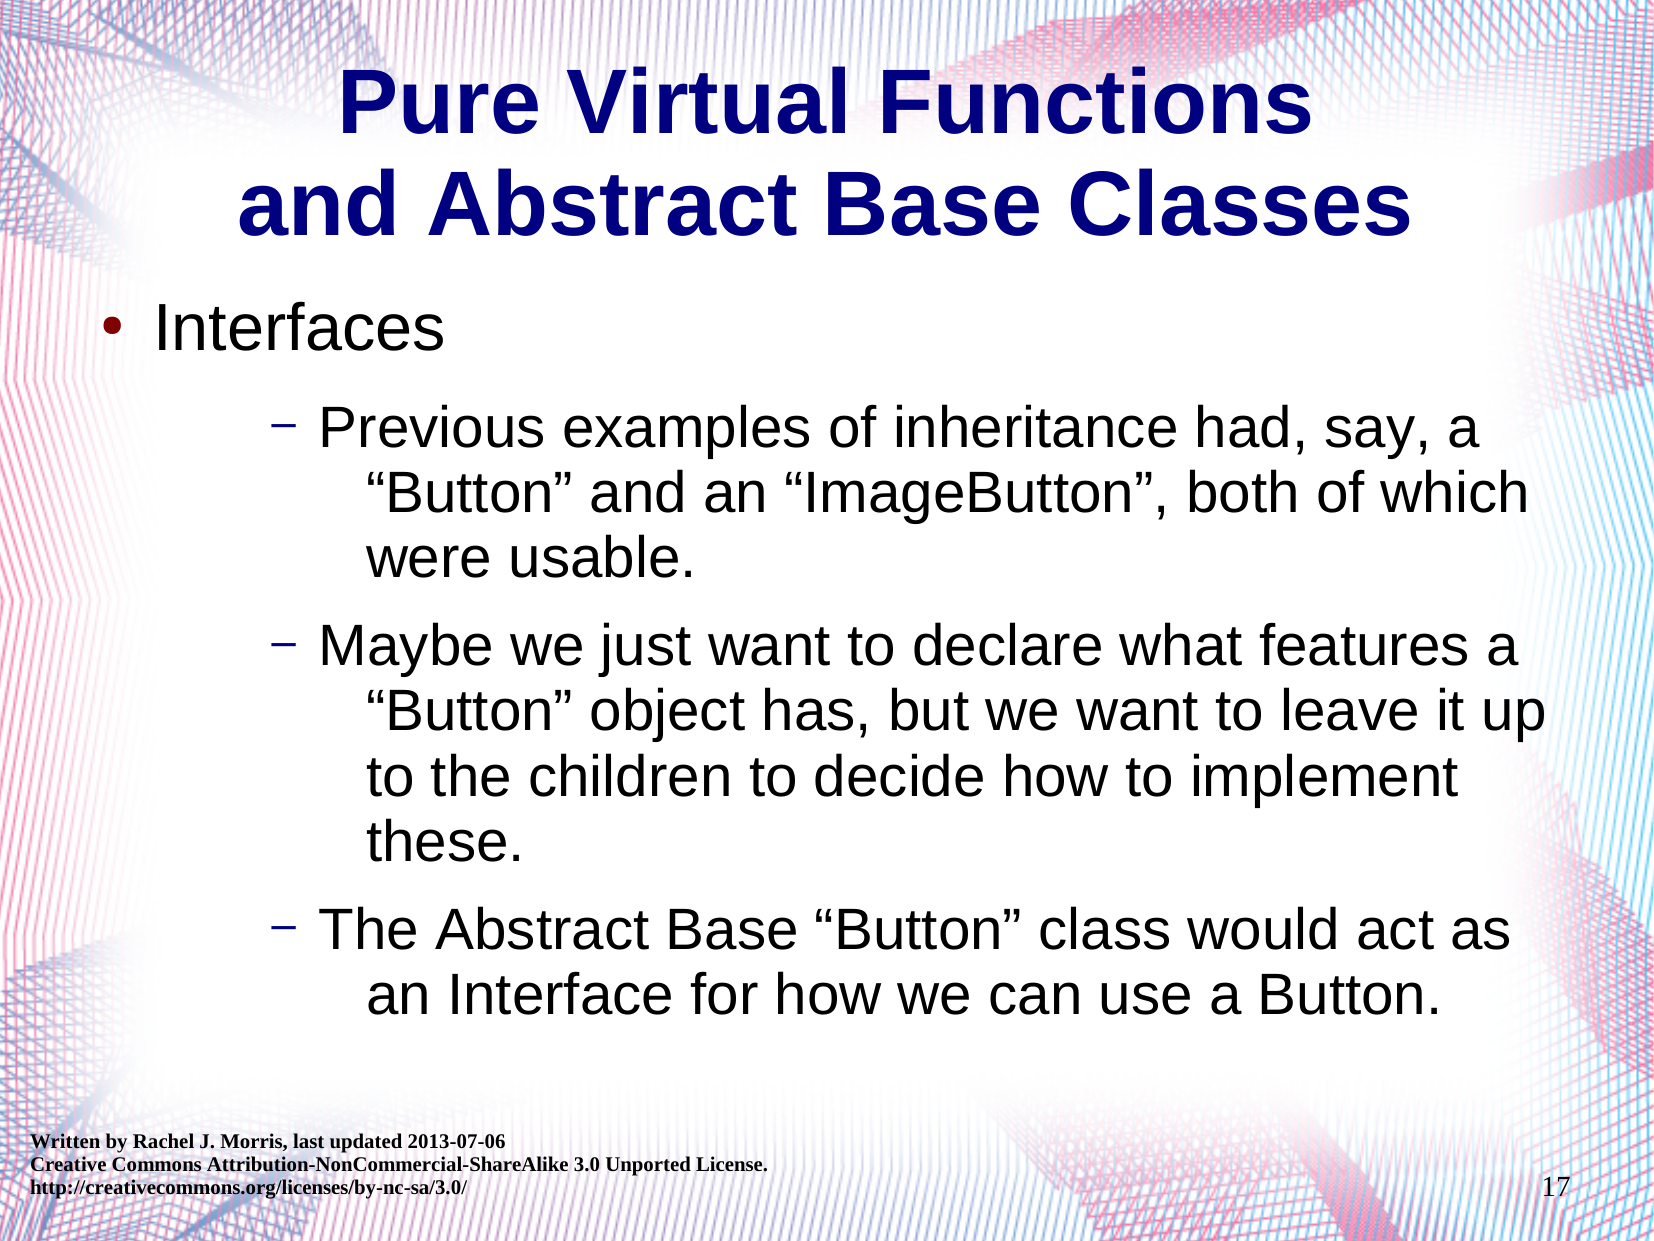

# Pure Virtual Functions and Abstract Base Classes
Interfaces
Previous examples of inheritance had, say, a “Button” and an “ImageButton”, both of which were usable.
Maybe we just want to declare what features a “Button” object has, but we want to leave it up to the children to decide how to implement these.
The Abstract Base “Button” class would act as an Interface for how we can use a Button.
17